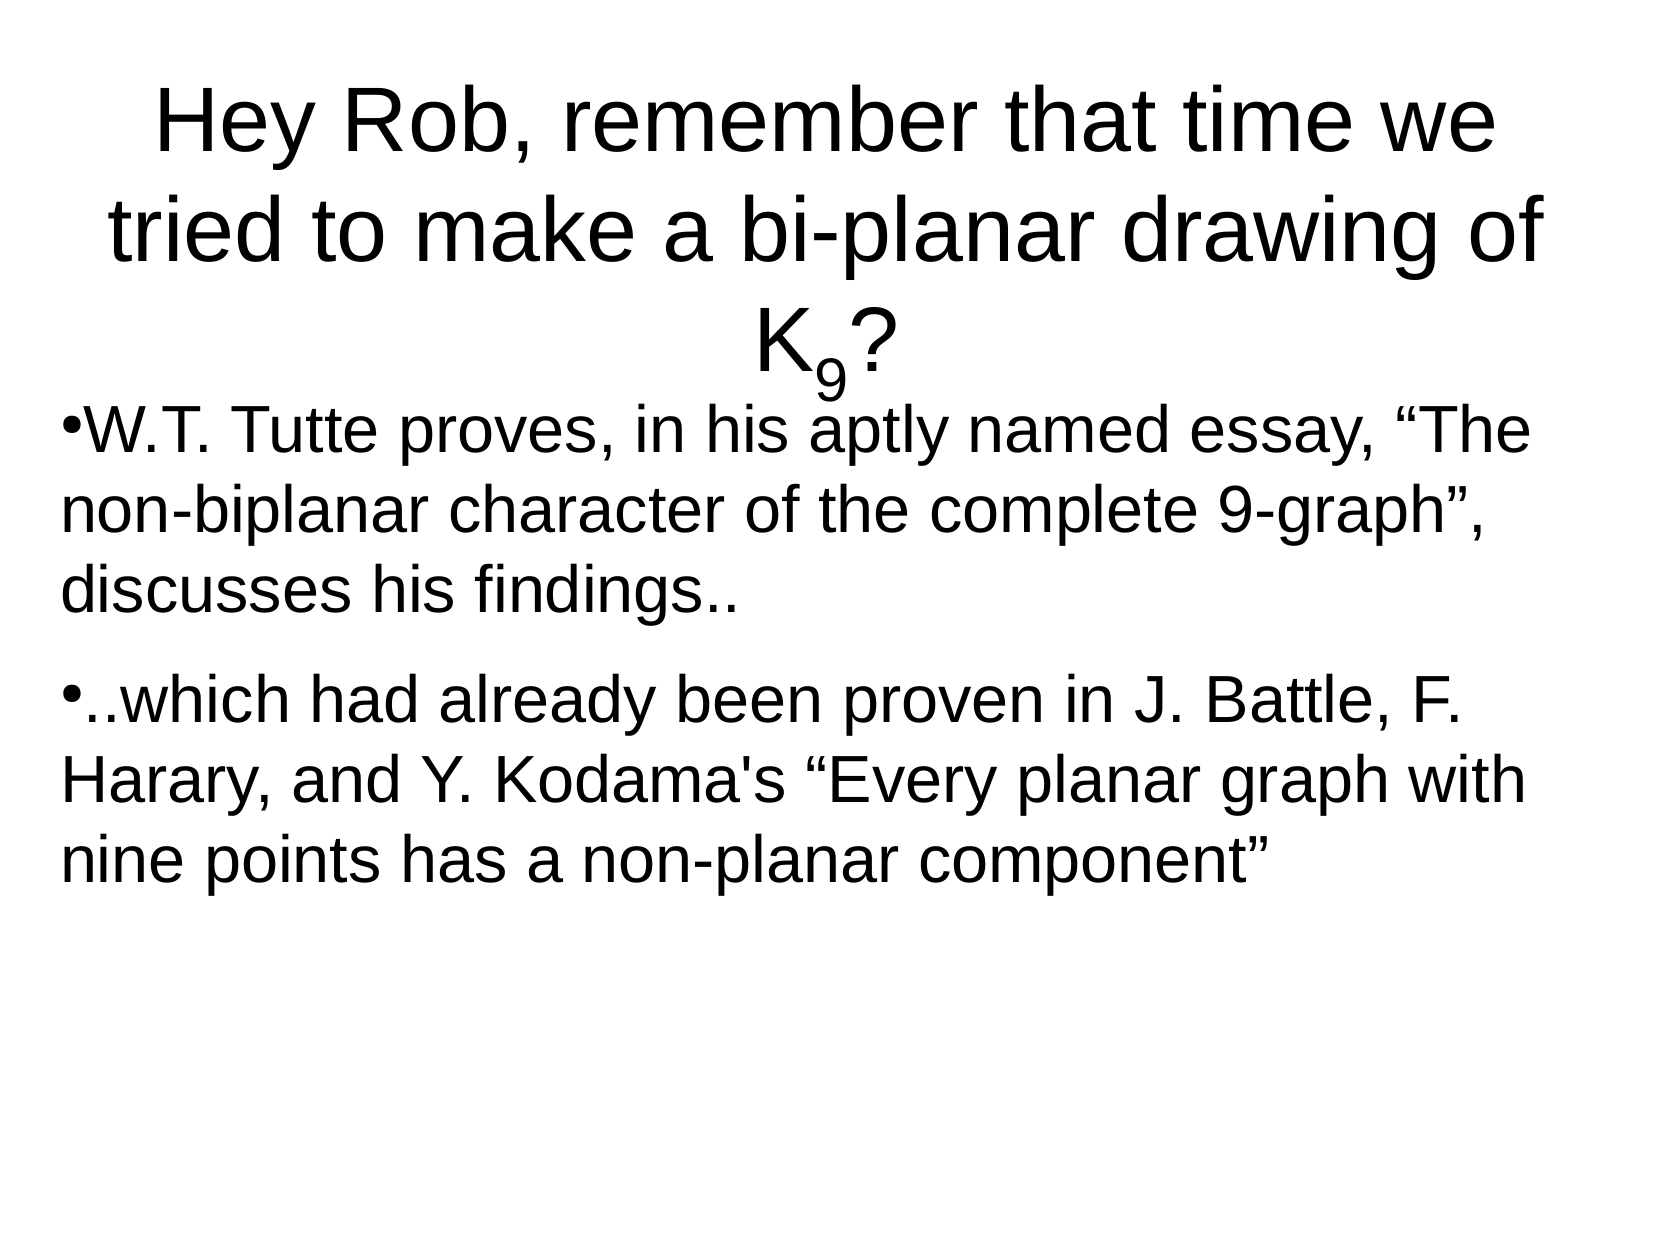

# Hey Rob, remember that time we tried to make a bi-planar drawing of K9?
W.T. Tutte proves, in his aptly named essay, “The non-biplanar character of the complete 9-graph”, discusses his findings..
..which had already been proven in J. Battle, F. Harary, and Y. Kodama's “Every planar graph with nine points has a non-planar component”